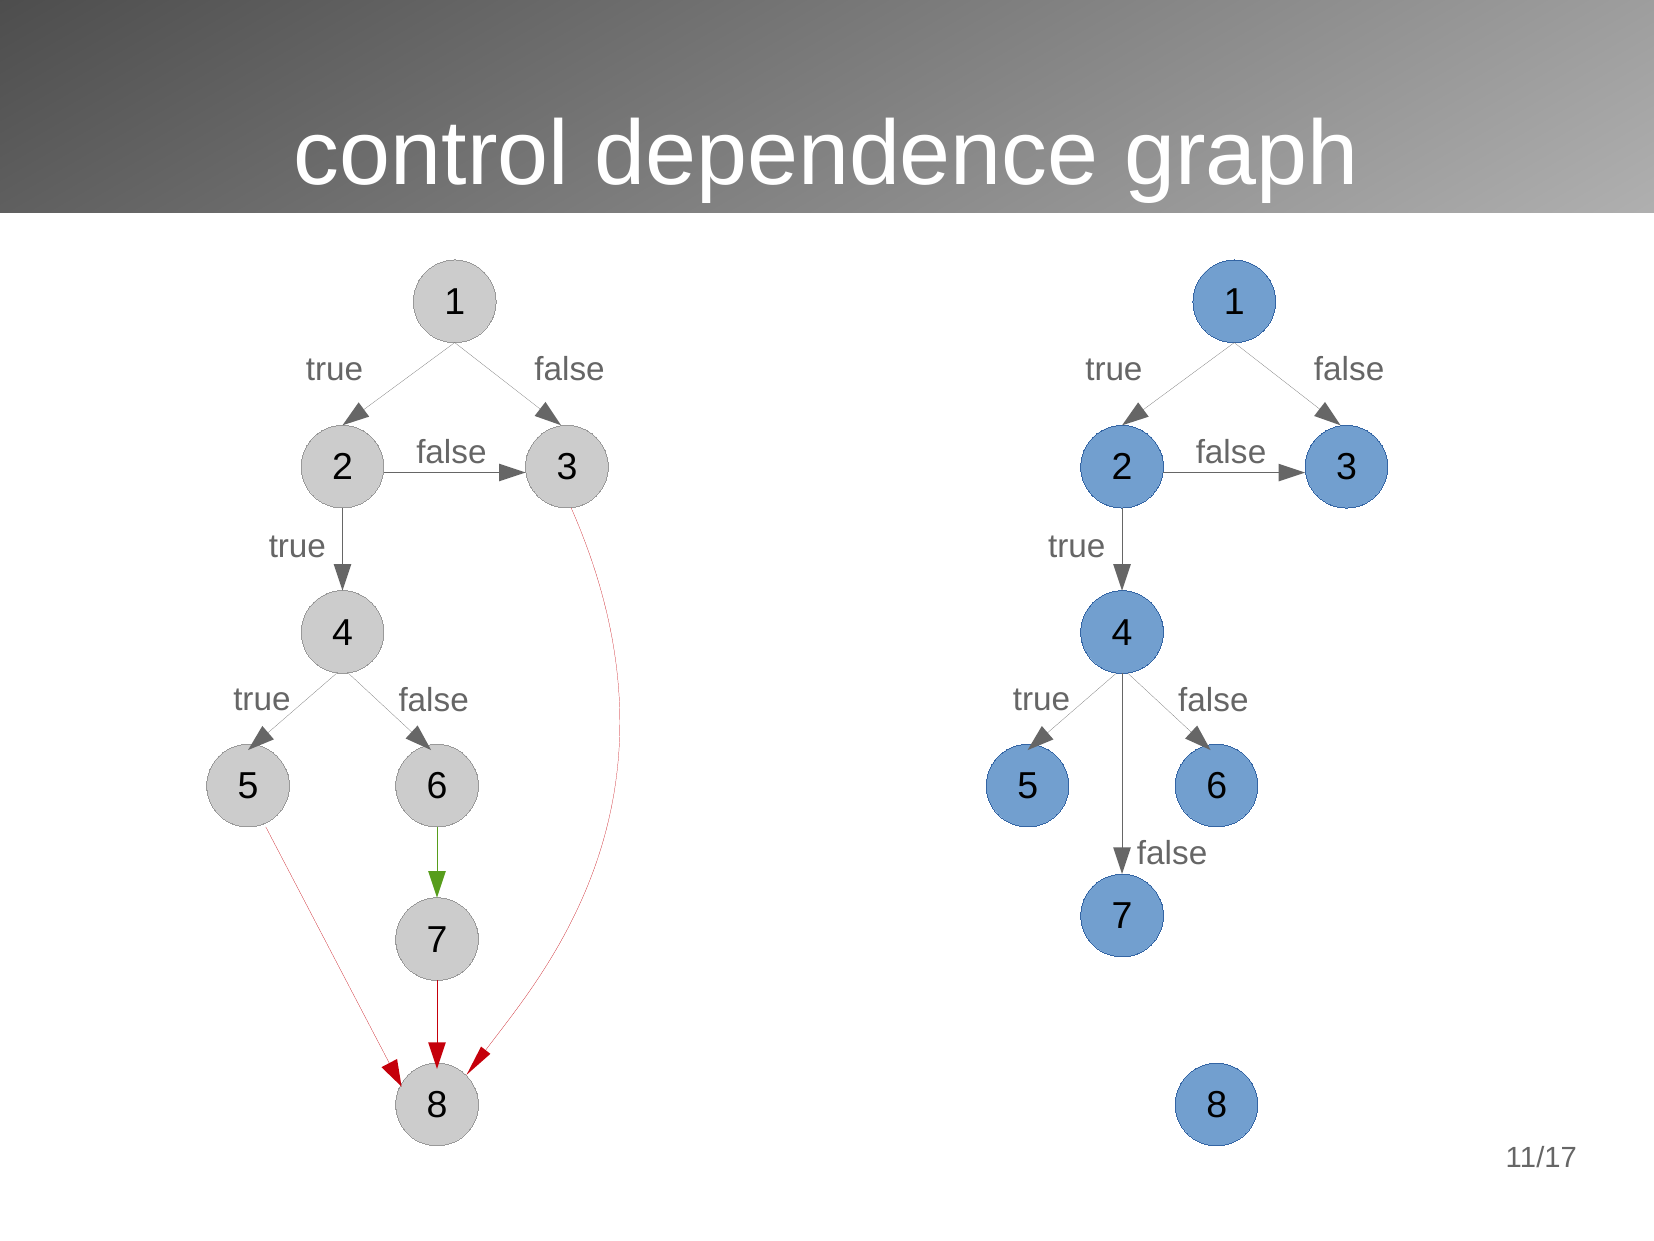

# control dependence graph
1
1
true
true
false
false
2
3
2
3
false
false
true
true
4
4
true
true
false
false
5
6
5
6
false
7
7
8
8